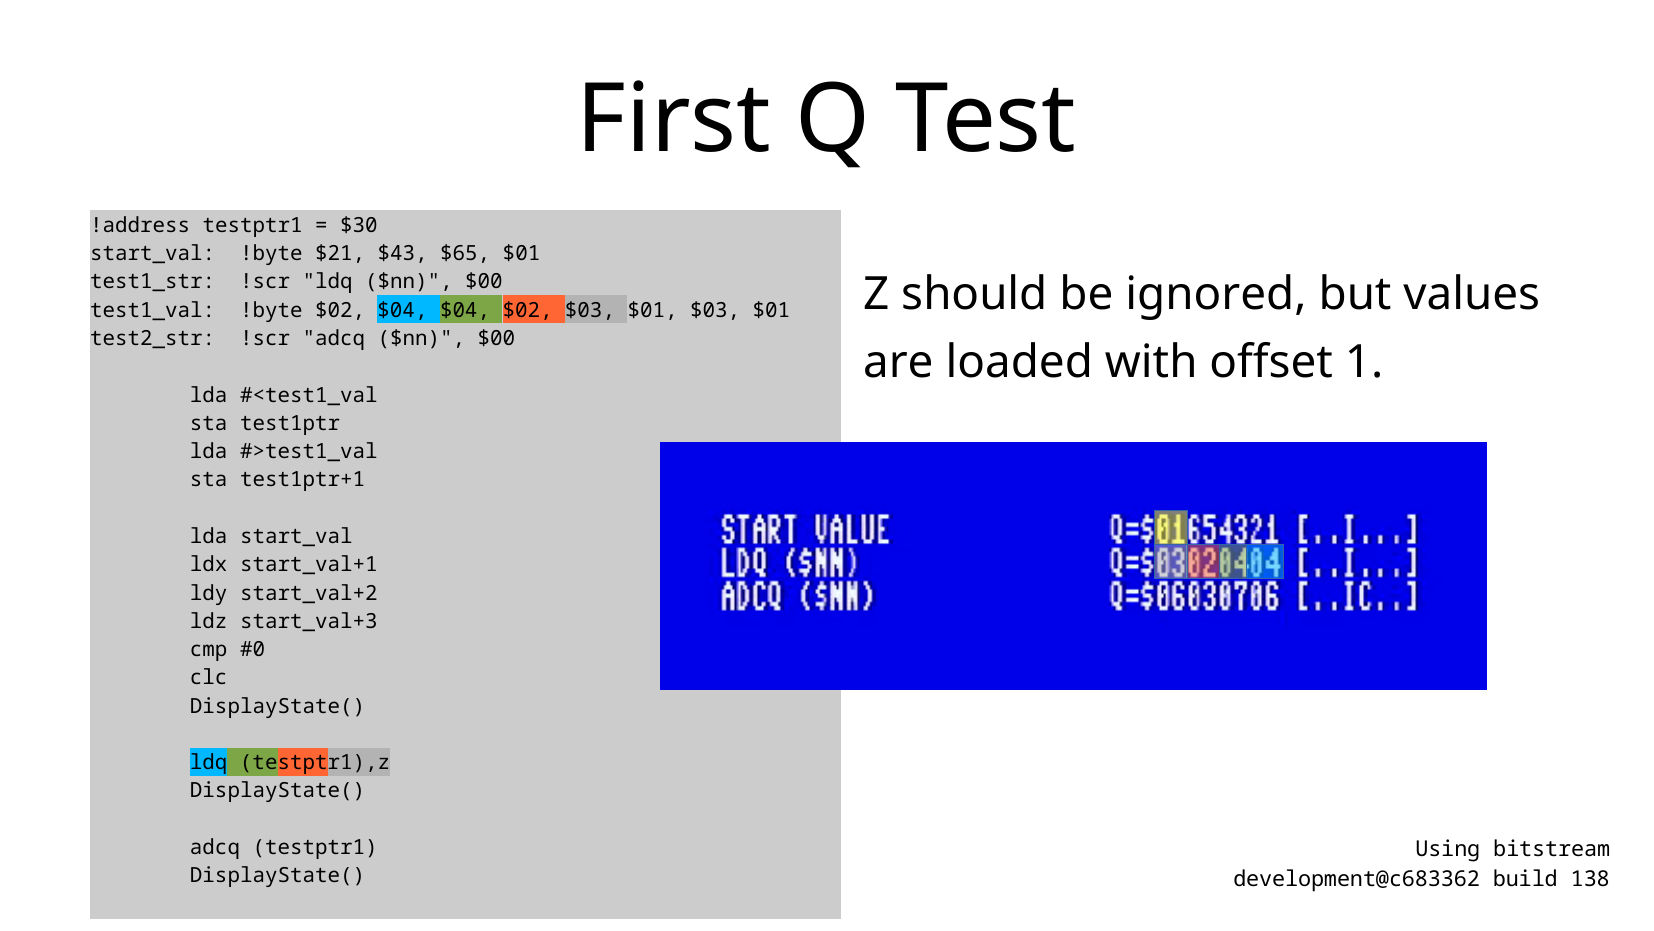

# First Q Test
!address testptr1 = $30
start_val: !byte $21, $43, $65, $01
test1_str: !scr "ldq ($nn)", $00
test1_val: !byte $02, $04, $04, $02, $03, $01, $03, $01
test2_str: !scr "adcq ($nn)", $00
 lda #<test1_val
 sta test1ptr
 lda #>test1_val
 sta test1ptr+1
 lda start_val
 ldx start_val+1
 ldy start_val+2
 ldz start_val+3
 cmp #0
 clc
 DisplayState()
 ldq (testptr1),z
 DisplayState()
 adcq (testptr1)
 DisplayState()
Z should be ignored, but values
are loaded with offset 1.
Using bitstream
development@c683362 build 138